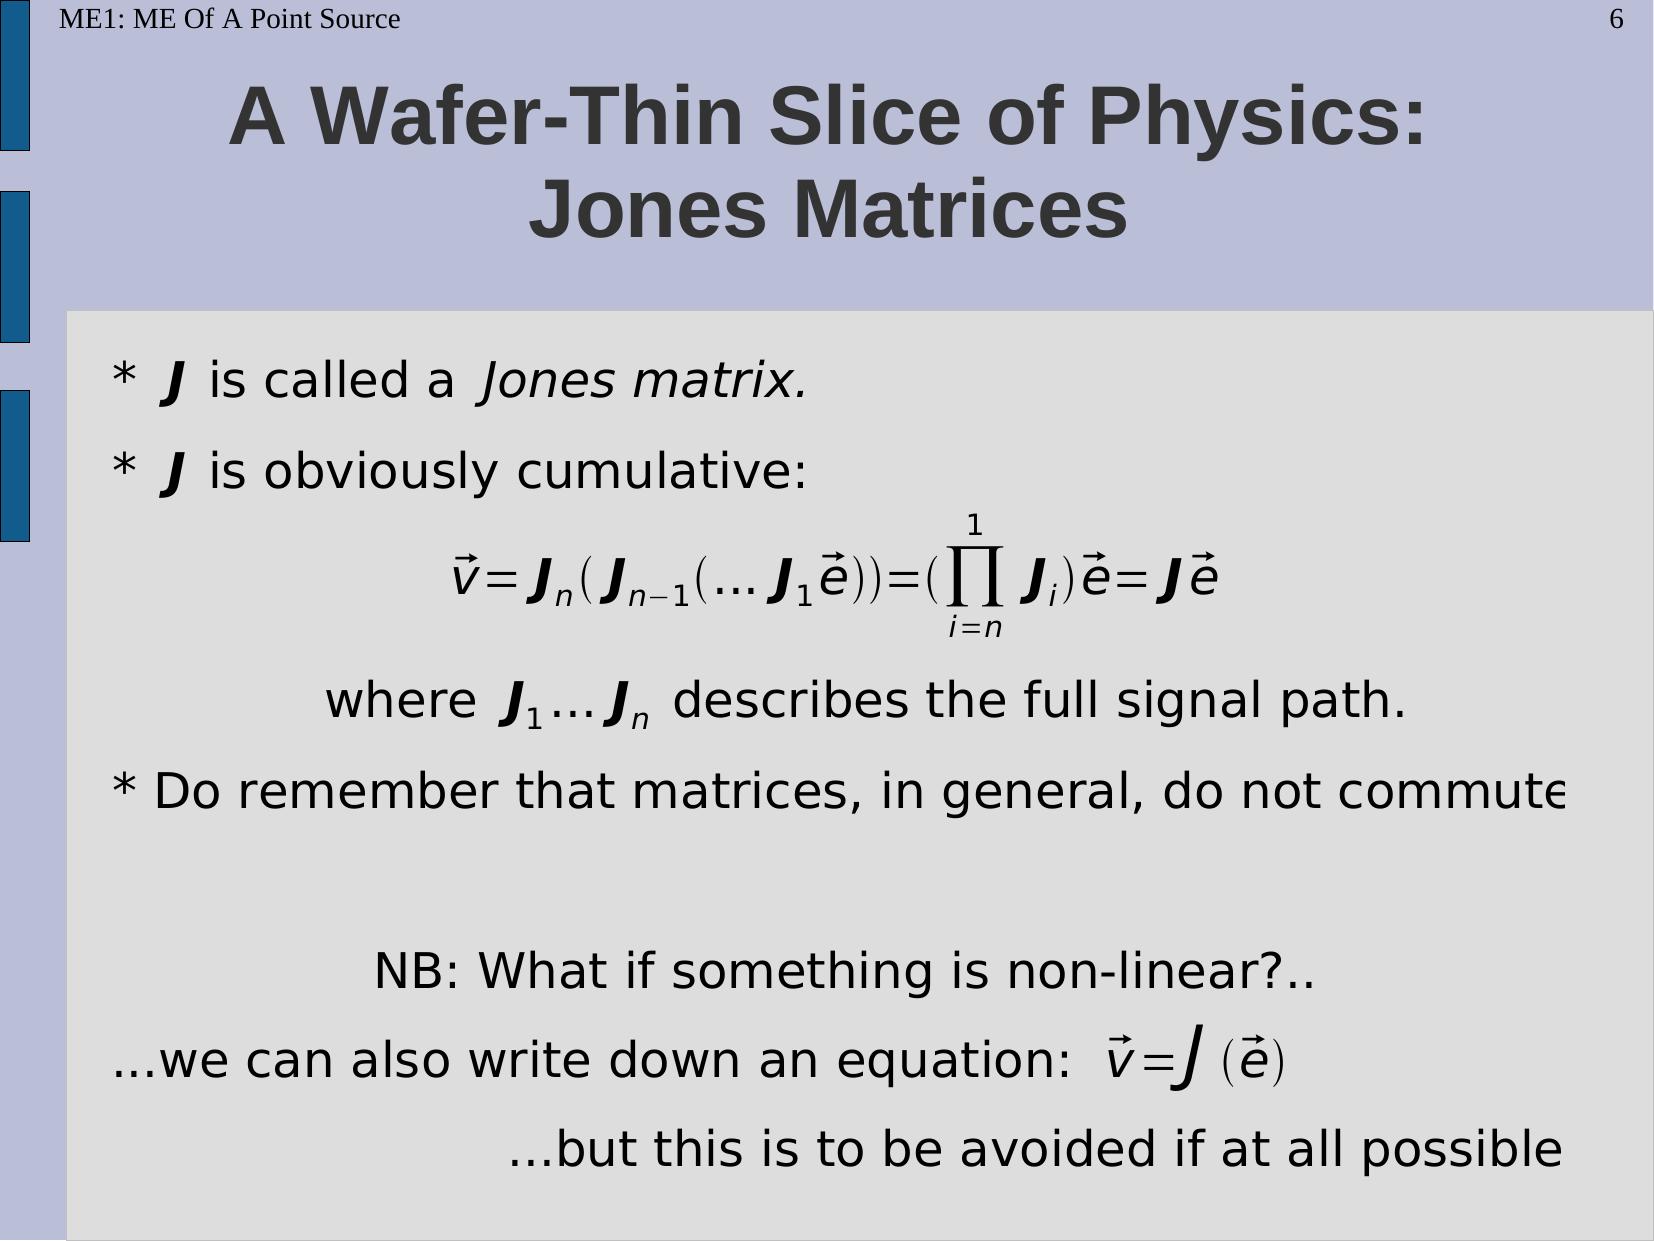

ME1: ME Of A Point Source
6
# A Wafer-Thin Slice of Physics: Jones Matrices